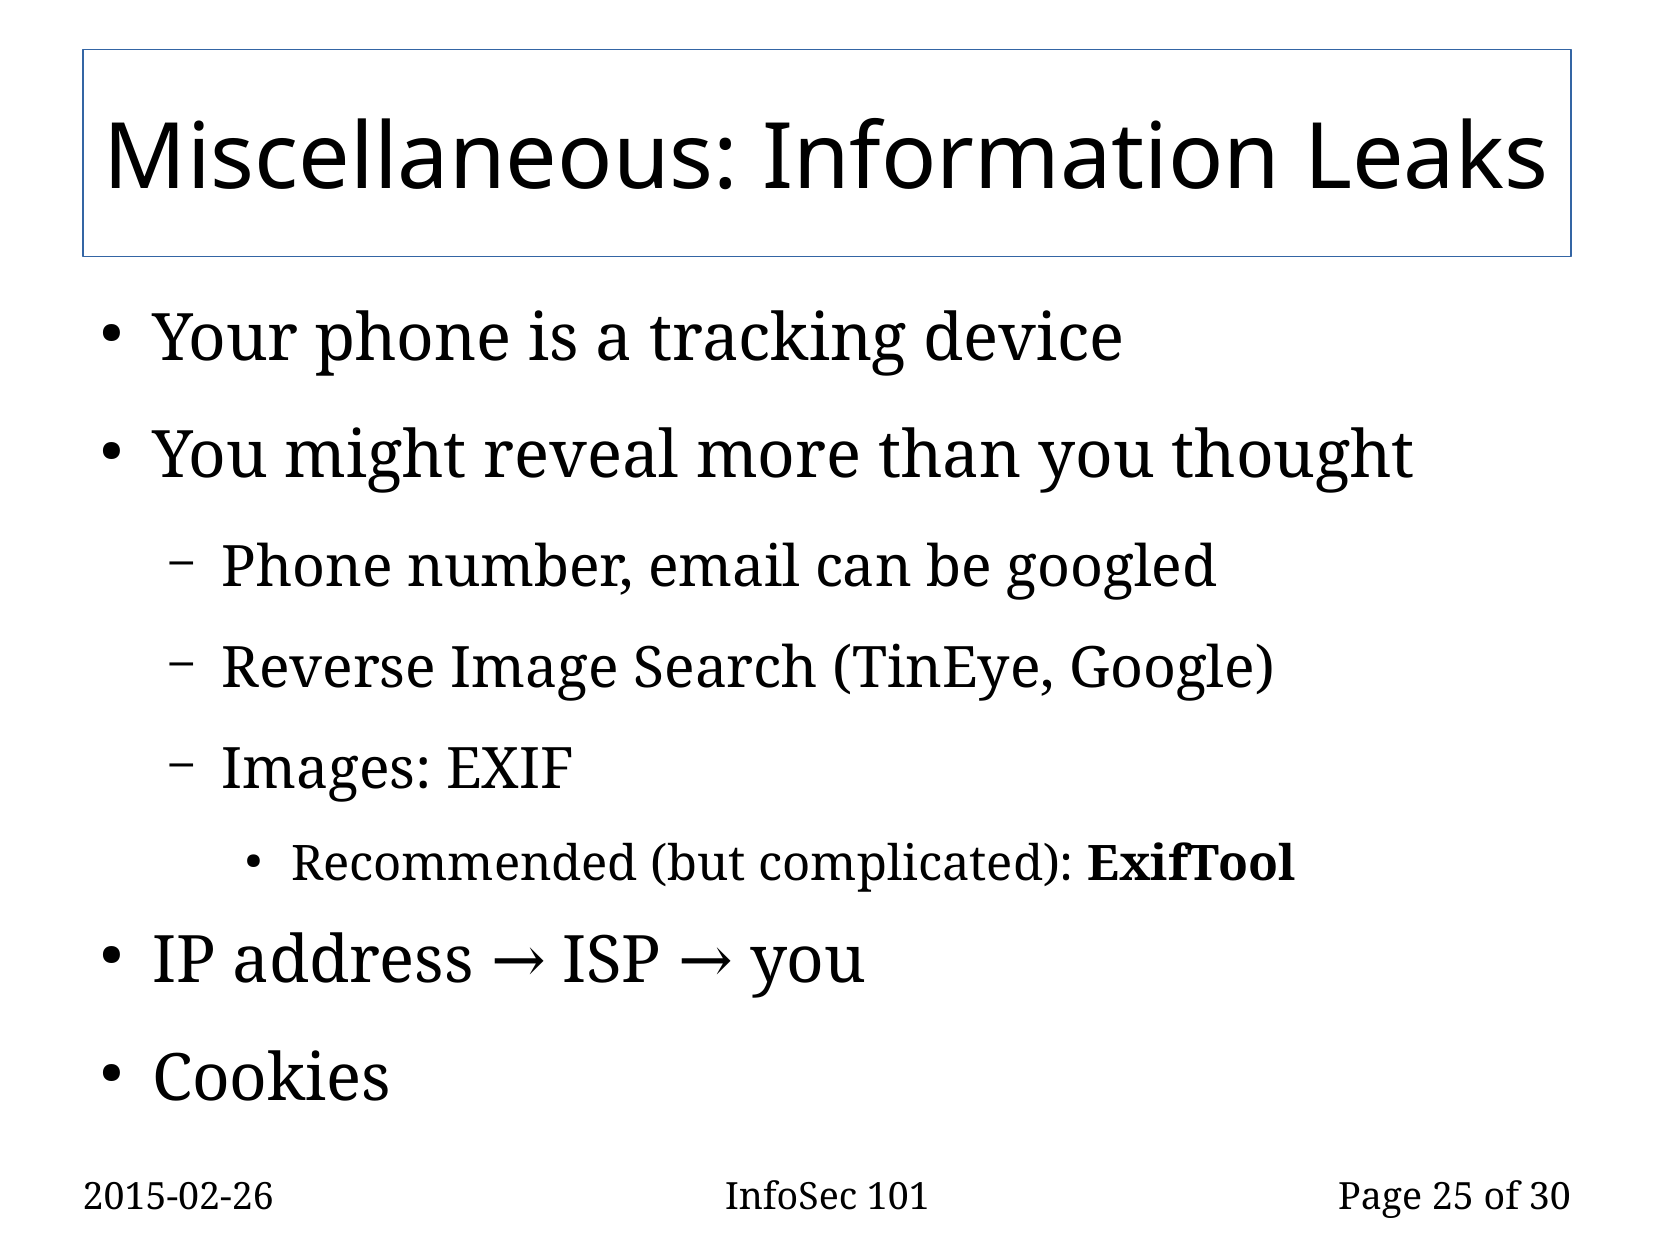

# Miscellaneous: Information Leaks
Your phone is a tracking device
You might reveal more than you thought
Phone number, email can be googled
Reverse Image Search (TinEye, Google)
Images: EXIF
Recommended (but complicated): ExifTool
IP address → ISP → you
Cookies
2015-02-26
InfoSec 101
25